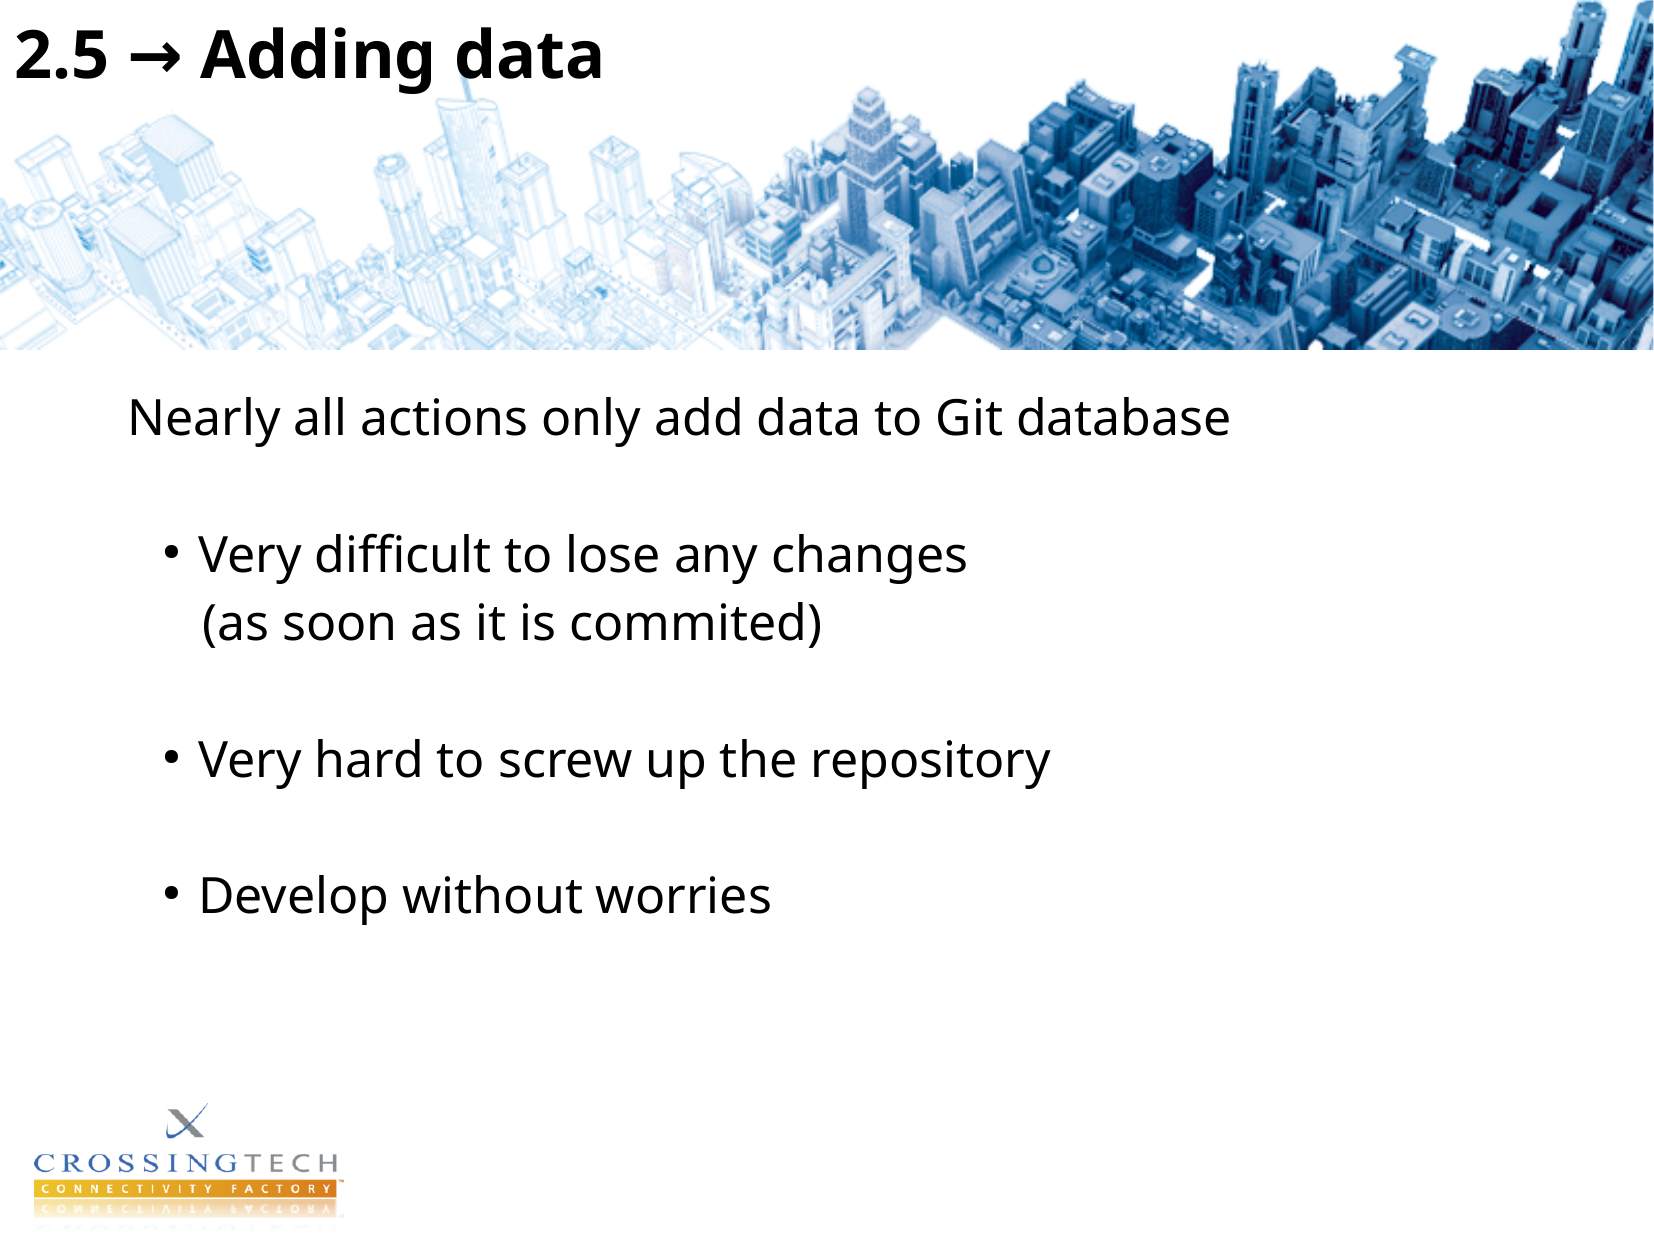

2.5 → Adding data
Nearly all actions only add data to Git database
Very difficult to lose any changes
	(as soon as it is commited)
Very hard to screw up the repository
Develop without worries